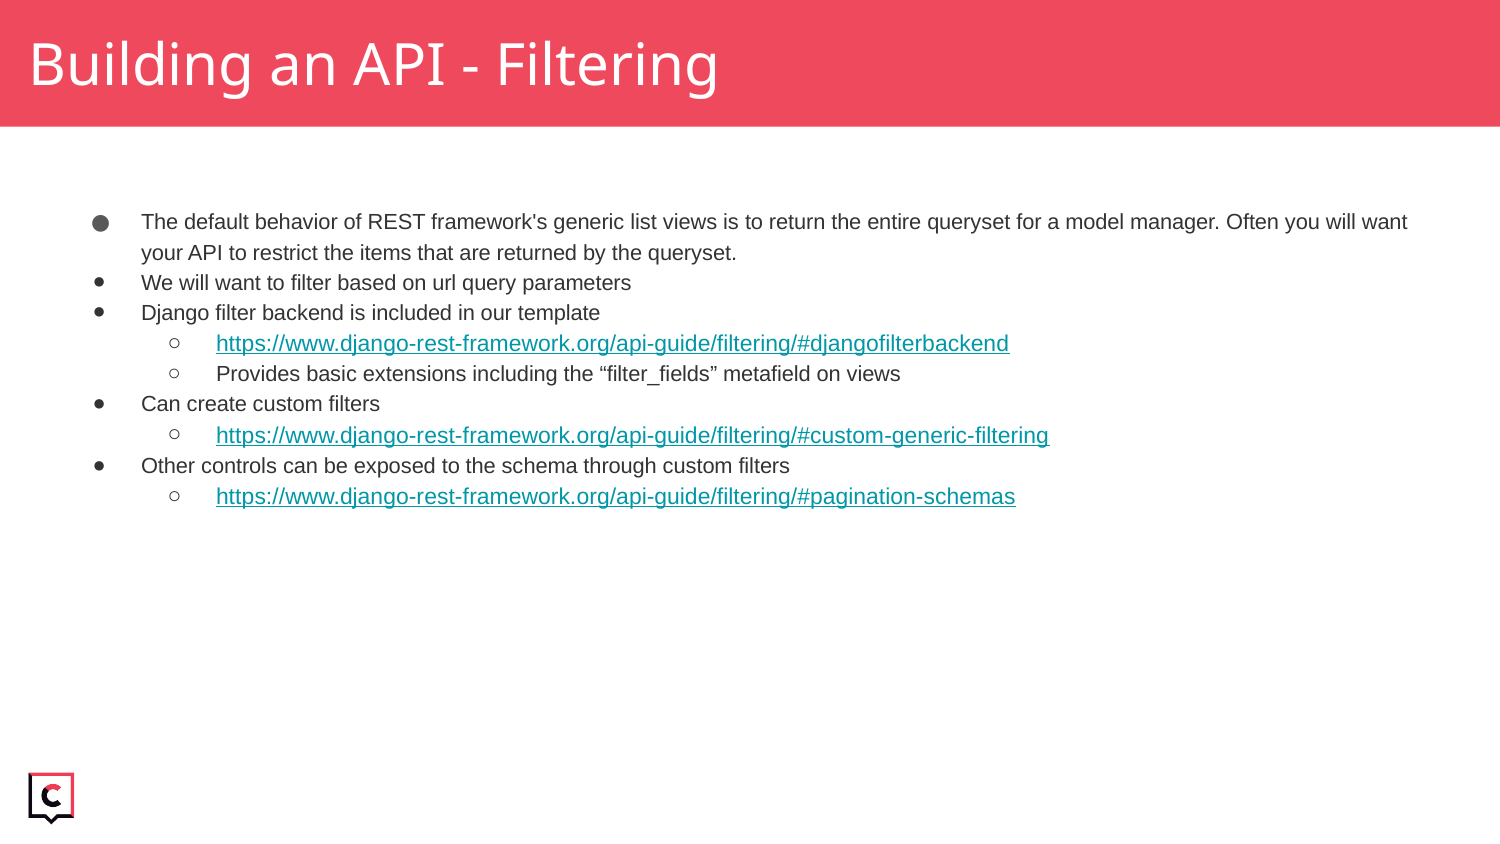

# Building an API - Filtering
The default behavior of REST framework's generic list views is to return the entire queryset for a model manager. Often you will want your API to restrict the items that are returned by the queryset.
We will want to filter based on url query parameters
Django filter backend is included in our template
https://www.django-rest-framework.org/api-guide/filtering/#djangofilterbackend
Provides basic extensions including the “filter_fields” metafield on views
Can create custom filters
https://www.django-rest-framework.org/api-guide/filtering/#custom-generic-filtering
Other controls can be exposed to the schema through custom filters
https://www.django-rest-framework.org/api-guide/filtering/#pagination-schemas